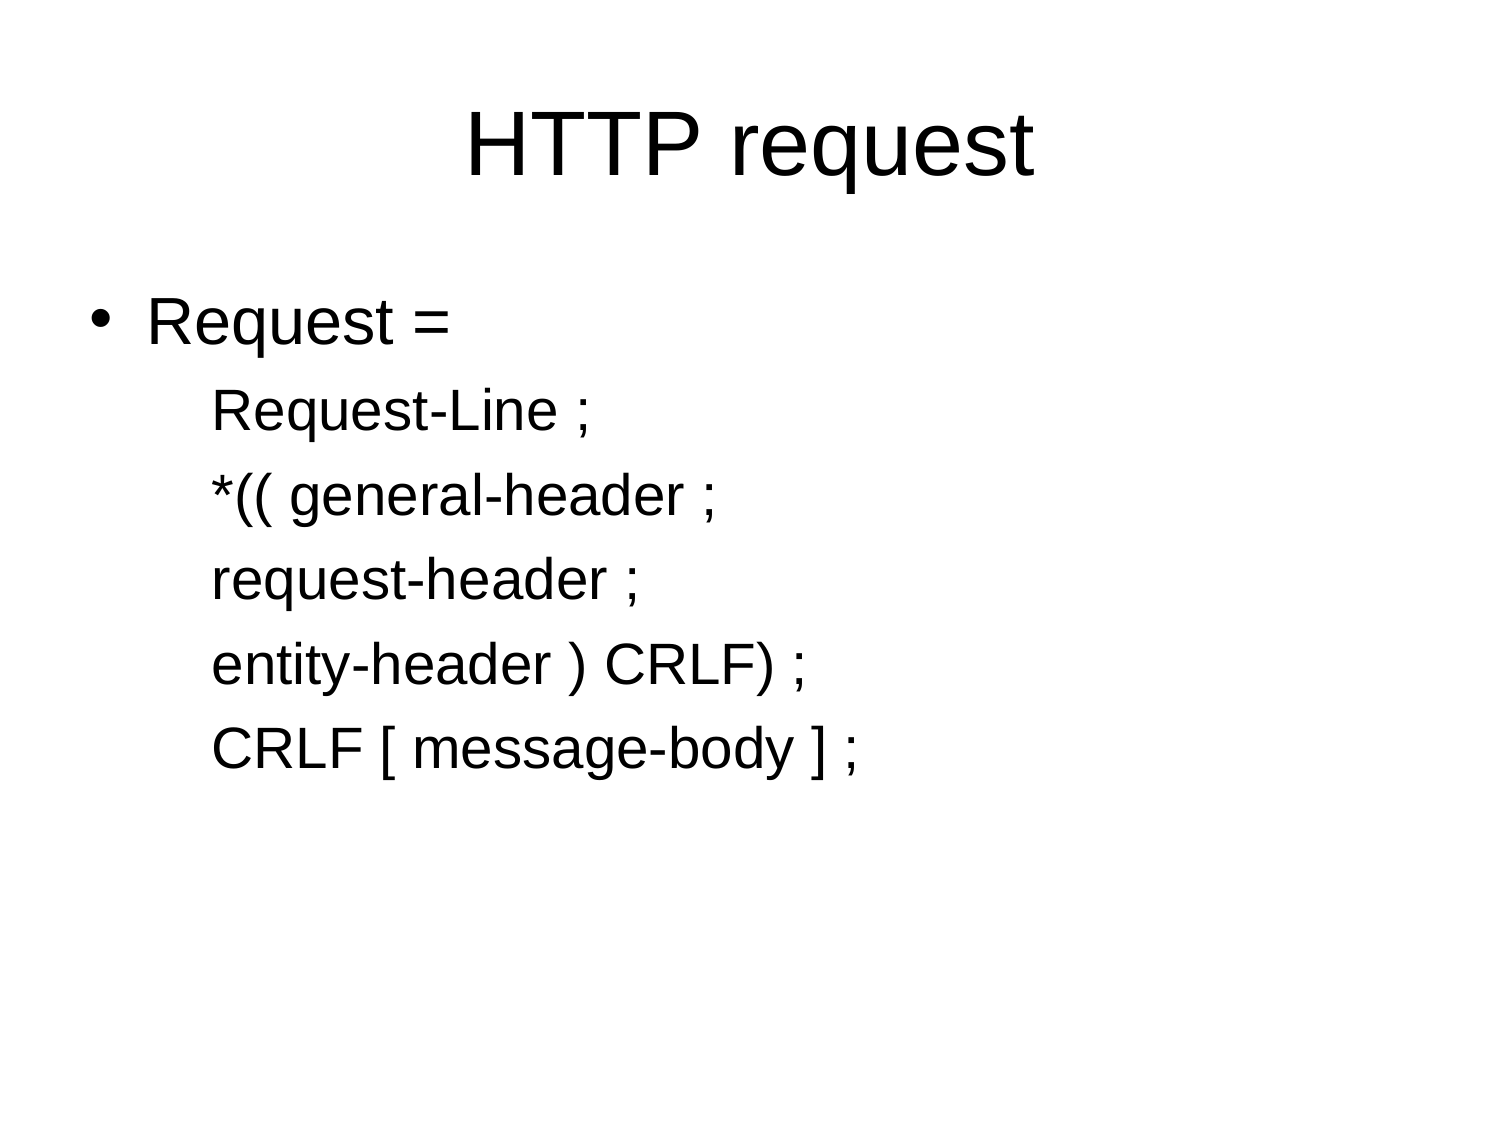

# HTTP request
Request =
	Request-Line ;
	*(( general-header ;
	request-header ;
 	entity-header ) CRLF) ;
	CRLF [ message-body ] ;